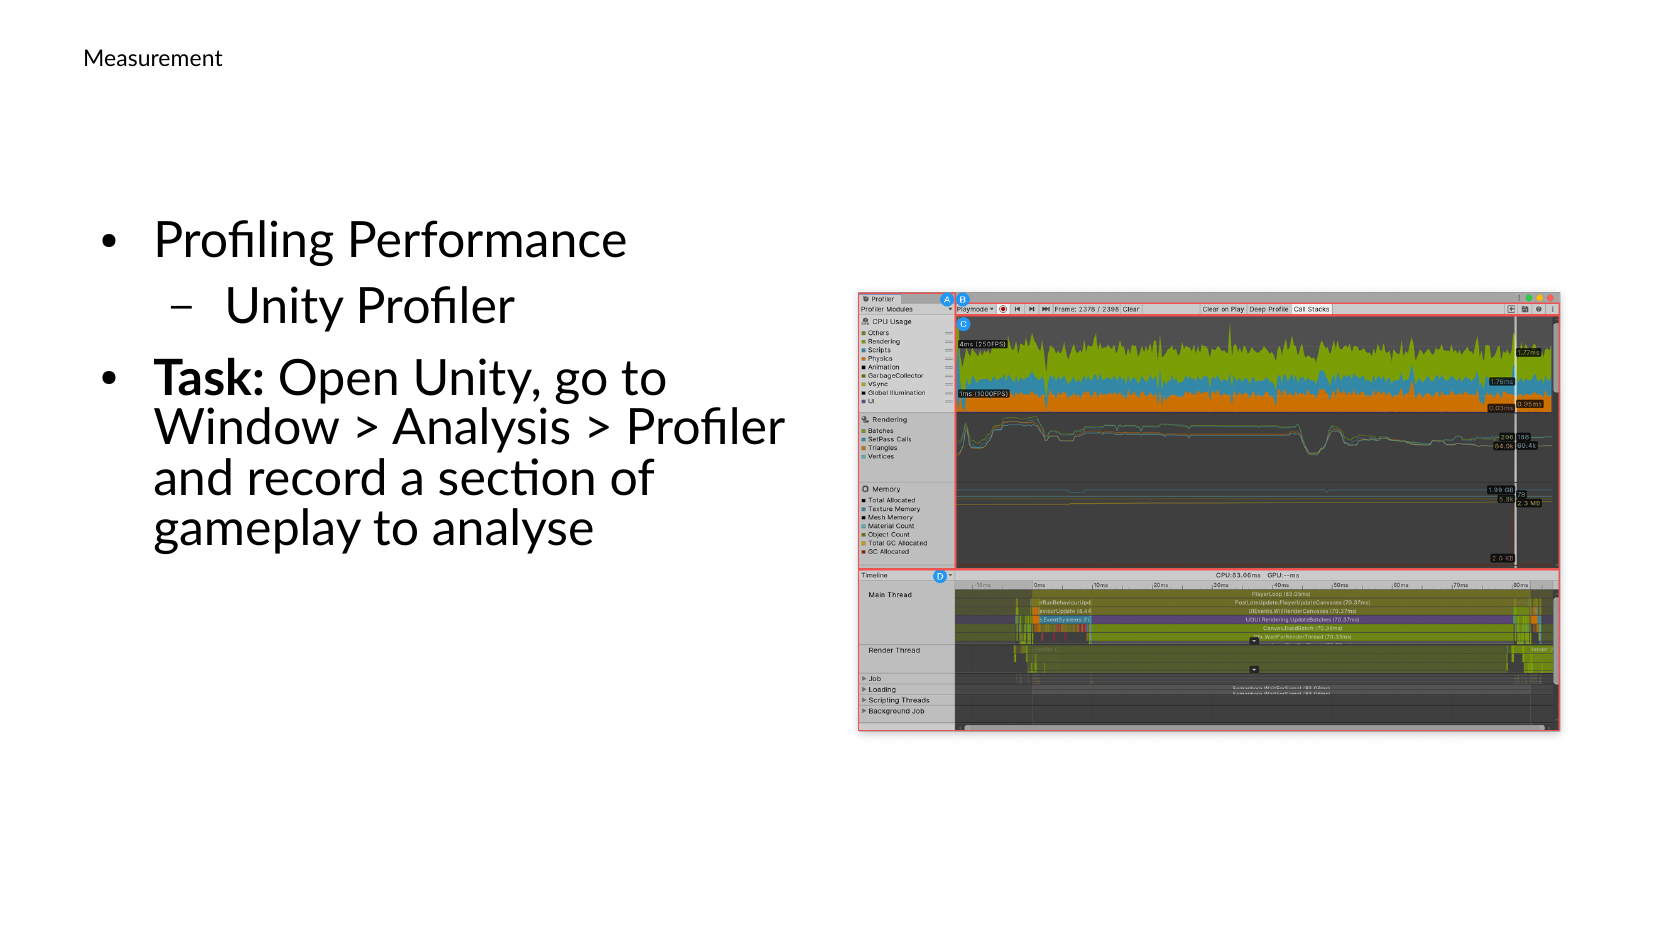

# Measurement
Profiling Performance
Unity Profiler
Task: Open Unity, go to Window > Analysis > Profiler and record a section of gameplay to analyse